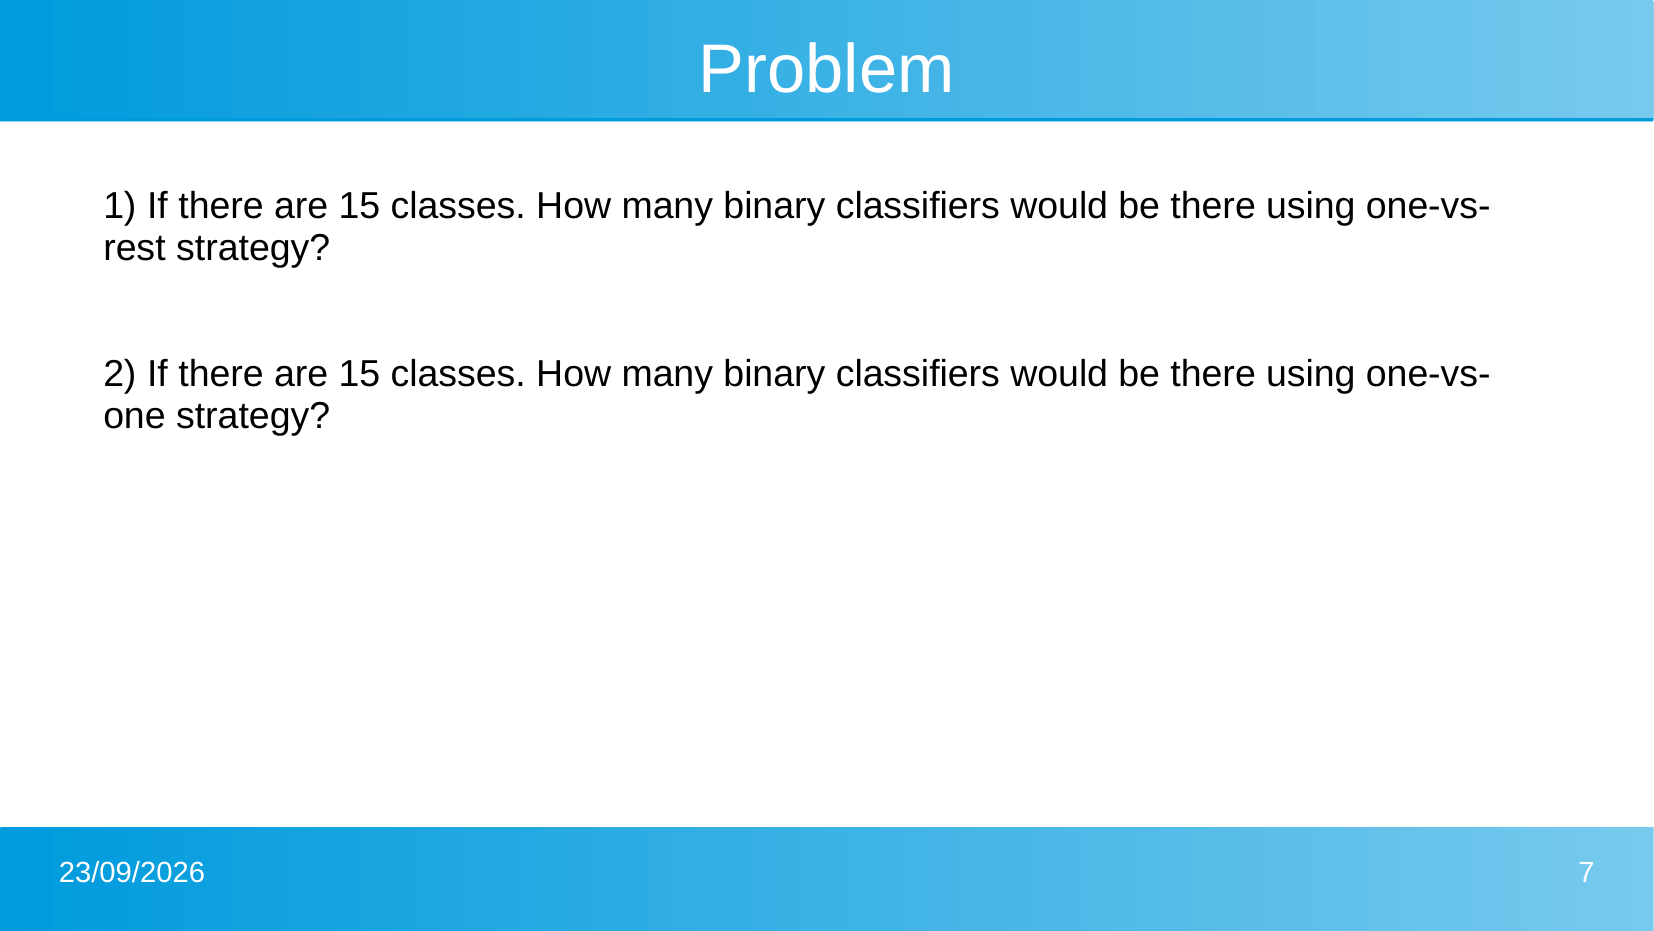

# Problem
1) If there are 15 classes. How many binary classifiers would be there using one-vs-rest strategy?
2) If there are 15 classes. How many binary classifiers would be there using one-vs-one strategy?
7